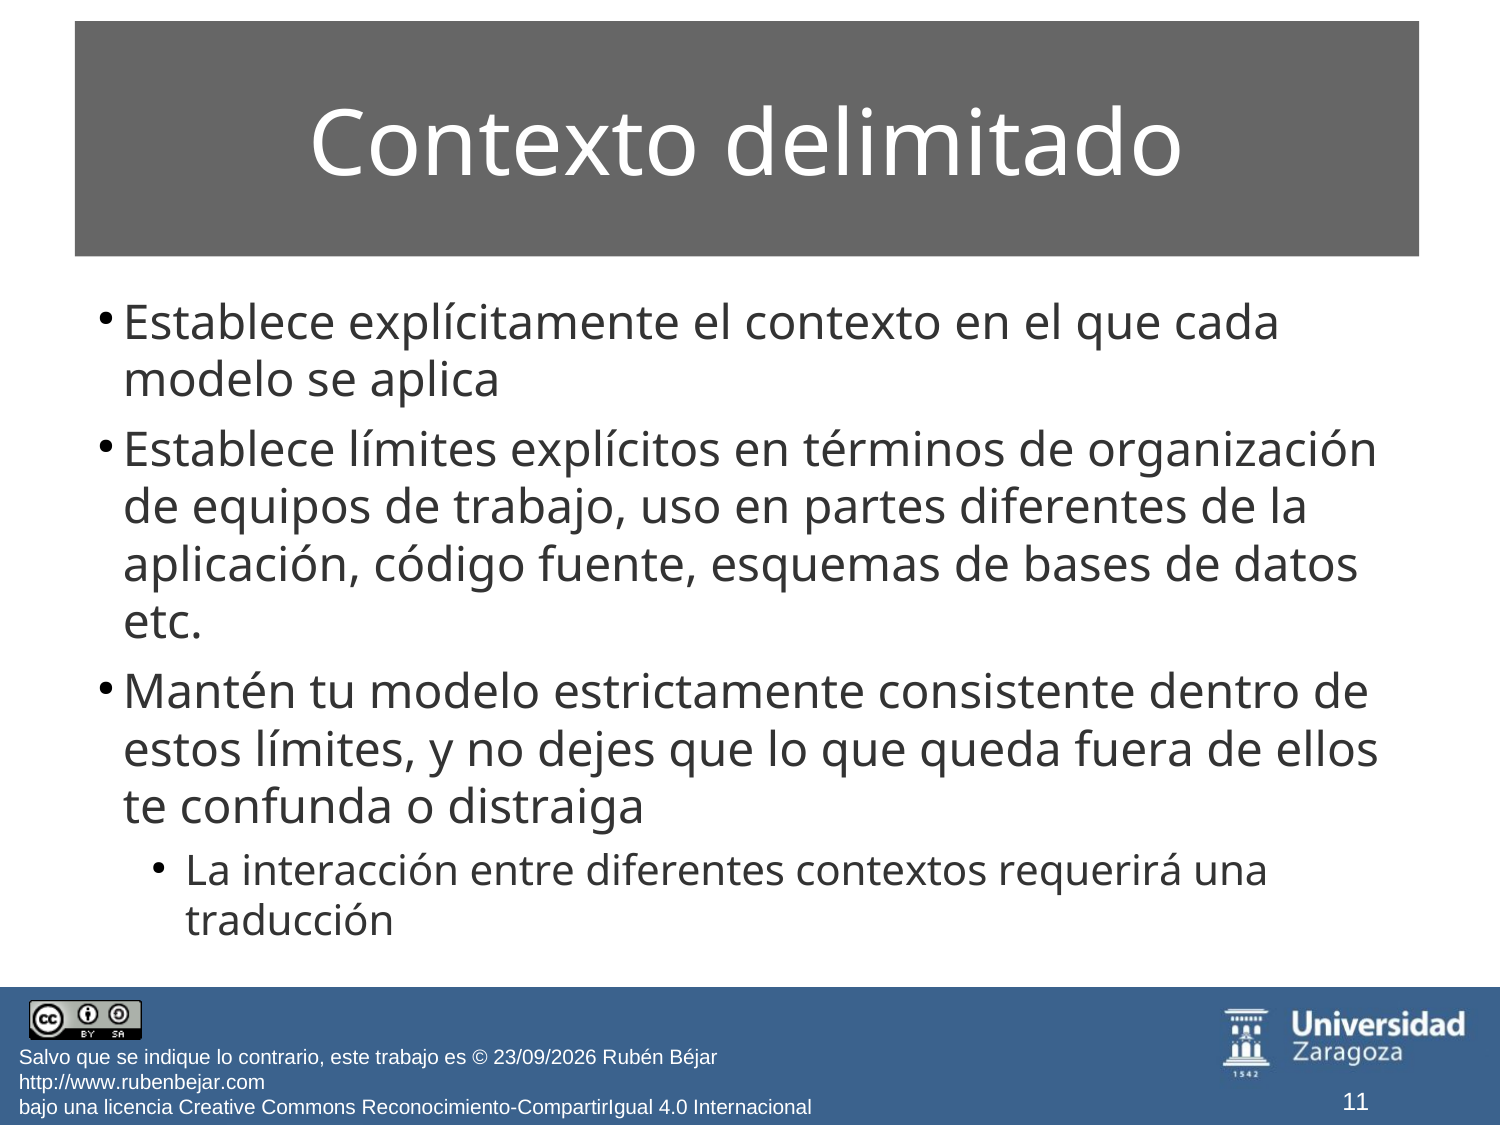

# Contexto delimitado
Establece explícitamente el contexto en el que cada modelo se aplica
Establece límites explícitos en términos de organización de equipos de trabajo, uso en partes diferentes de la aplicación, código fuente, esquemas de bases de datos etc.
Mantén tu modelo estrictamente consistente dentro de estos límites, y no dejes que lo que queda fuera de ellos te confunda o distraiga
La interacción entre diferentes contextos requerirá una traducción